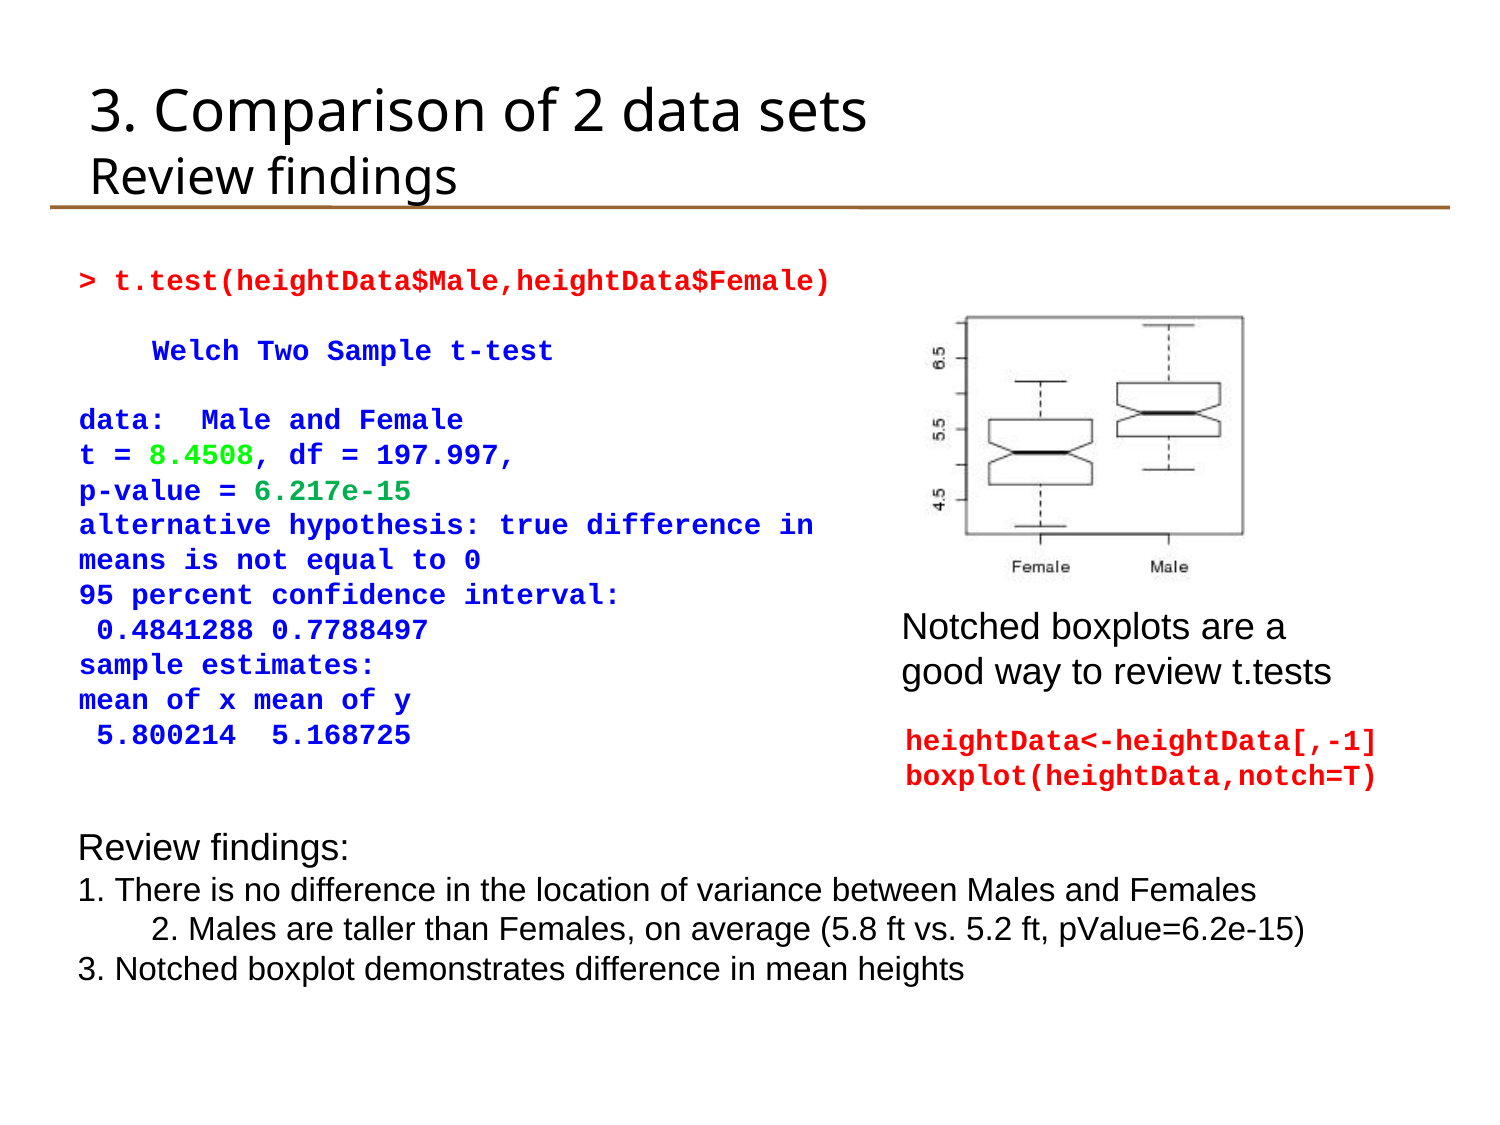

3. Comparison of 2 data sets
Review findings
> t.test(heightData$Male,heightData$Female)‏
	Welch Two Sample t-test
data: Male and Female
t = 8.4508, df = 197.997,
p-value = 6.217e-15
alternative hypothesis: true difference in means is not equal to 0
95 percent confidence interval:
 0.4841288 0.7788497
sample estimates:
mean of x mean of y
 5.800214 5.168725
Notched boxplots are a good way to review t.tests
heightData<-heightData[,-1]
boxplot(heightData,notch=T)‏
Review findings:
1. There is no difference in the location of variance between Males and Females
	2. Males are taller than Females, on average (5.8 ft vs. 5.2 ft, pValue=6.2e-15)‏
3. Notched boxplot demonstrates difference in mean heights